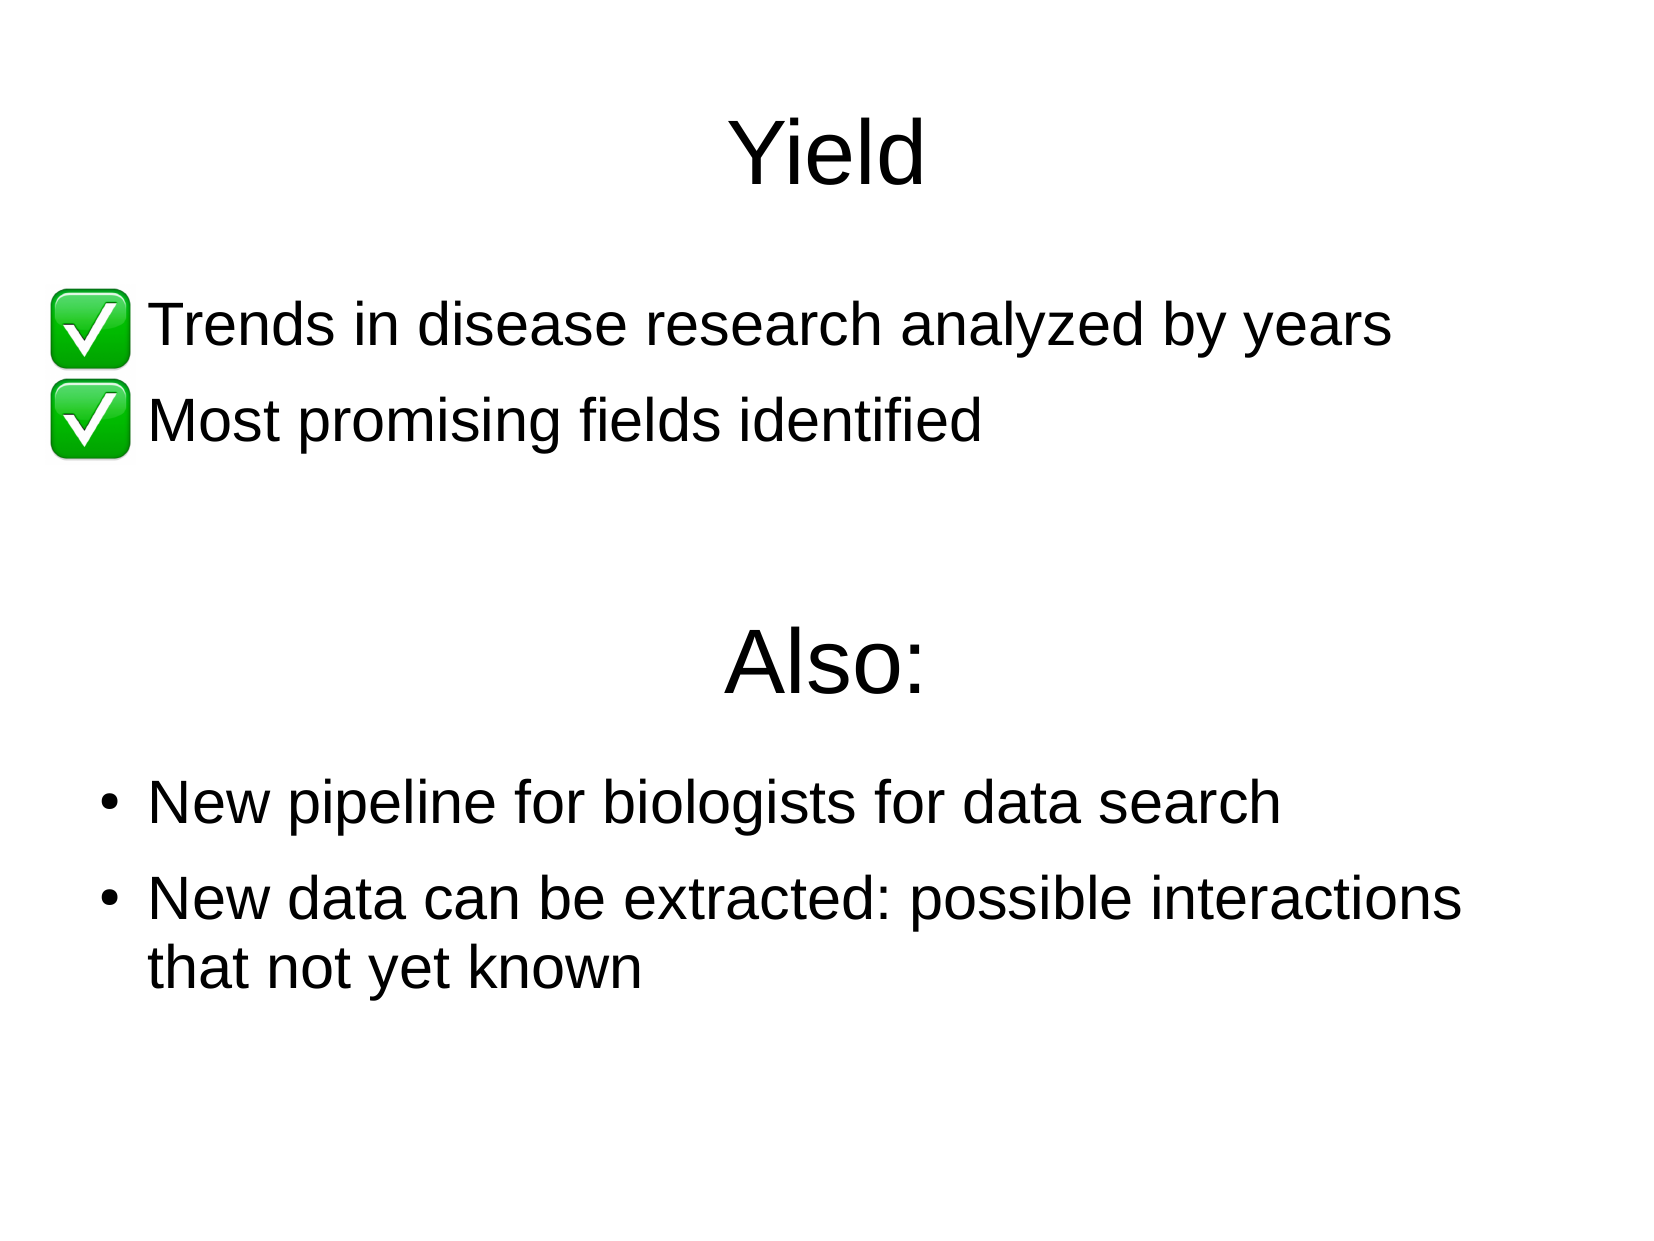

# Yield
Trends in disease research analyzed by years
Most promising fields identified
New pipeline for biologists for data search
New data can be extracted: possible interactions that not yet known
Also: